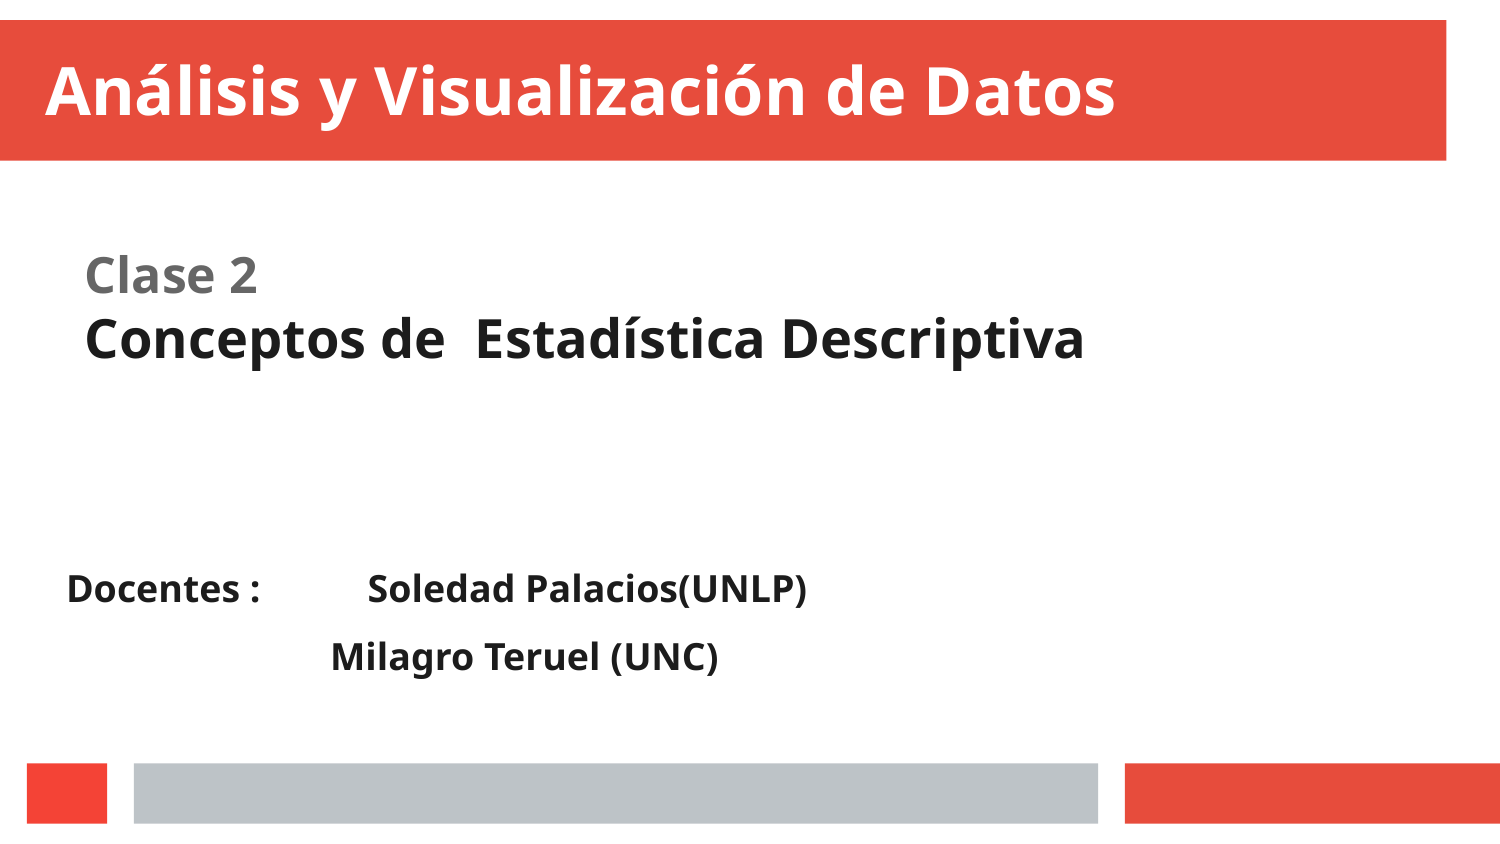

Análisis y Visualización de Datos
Clase 2
Conceptos de Estadística Descriptiva
Docentes : Soledad Palacios(UNLP)
 	 	 Milagro Teruel (UNC)